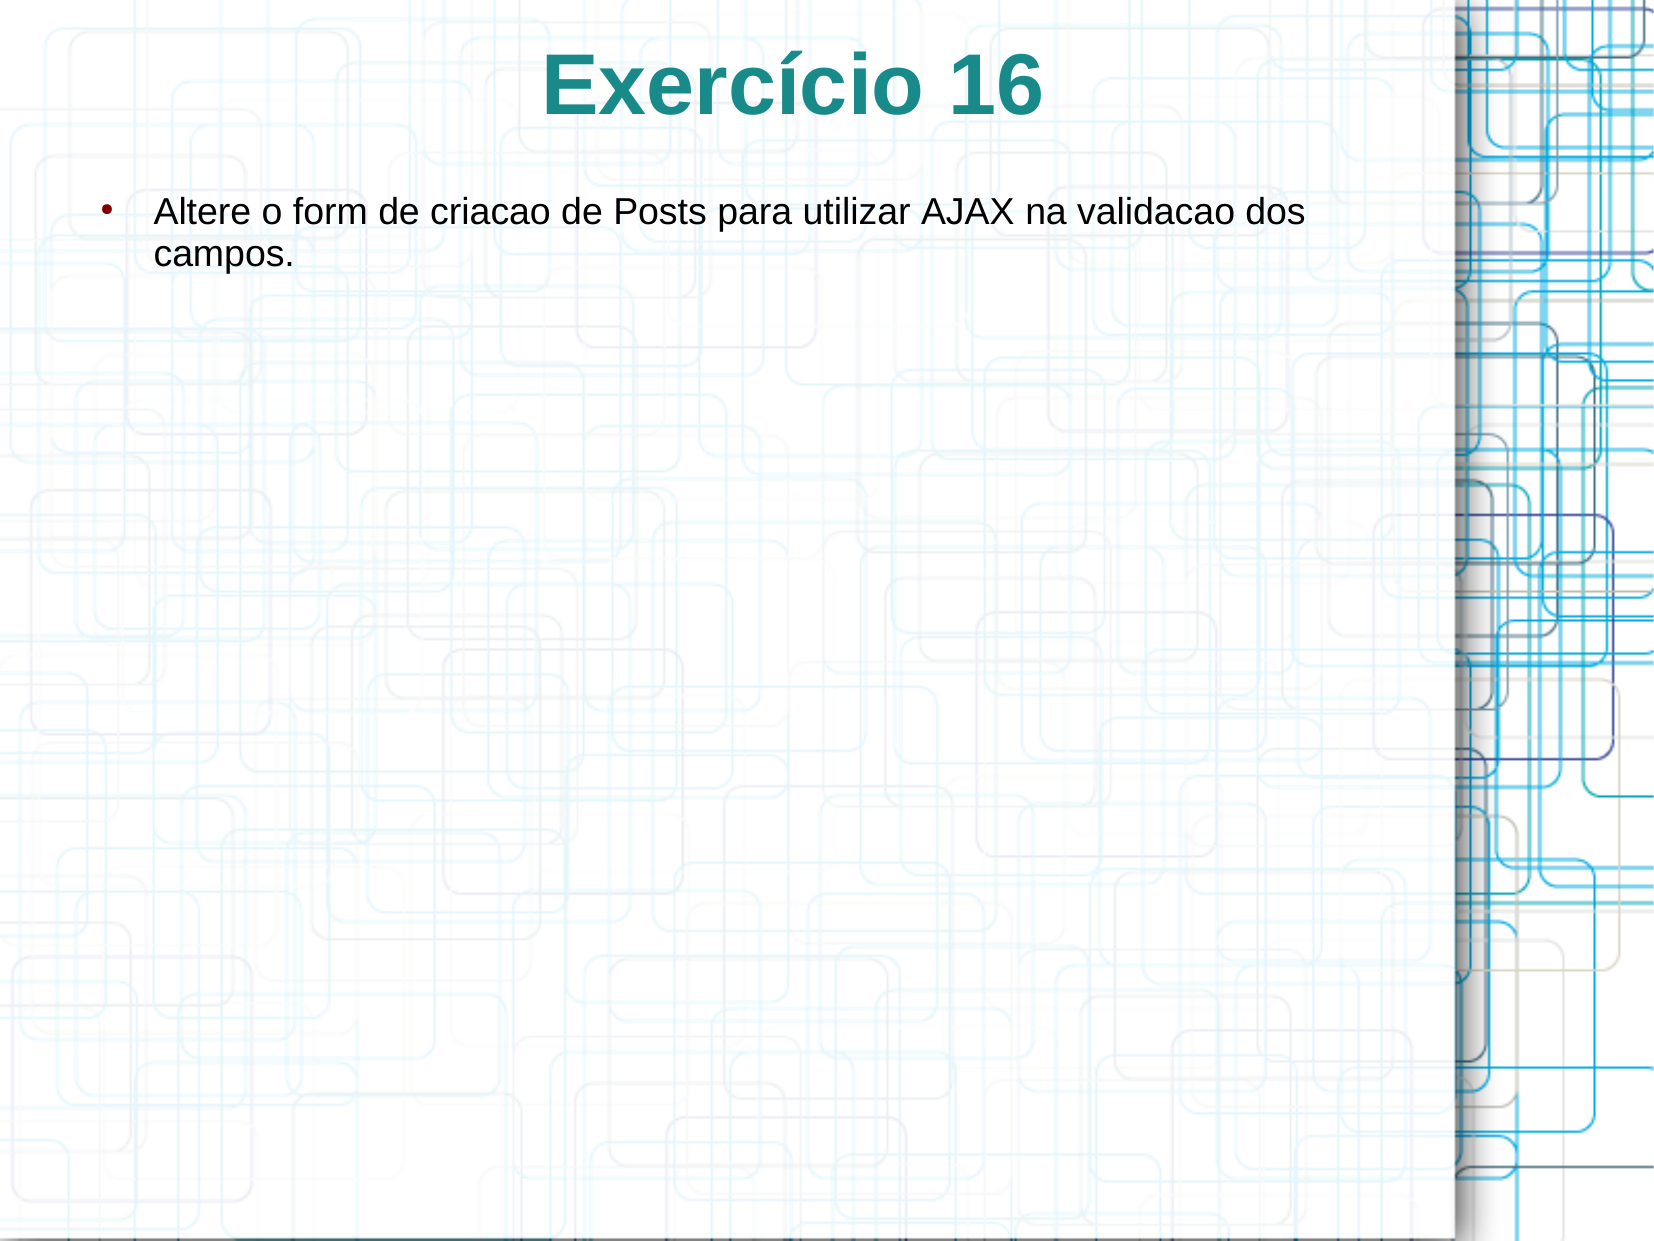

Exercício 16
# Altere o form de criacao de Posts para utilizar AJAX na validacao dos campos.